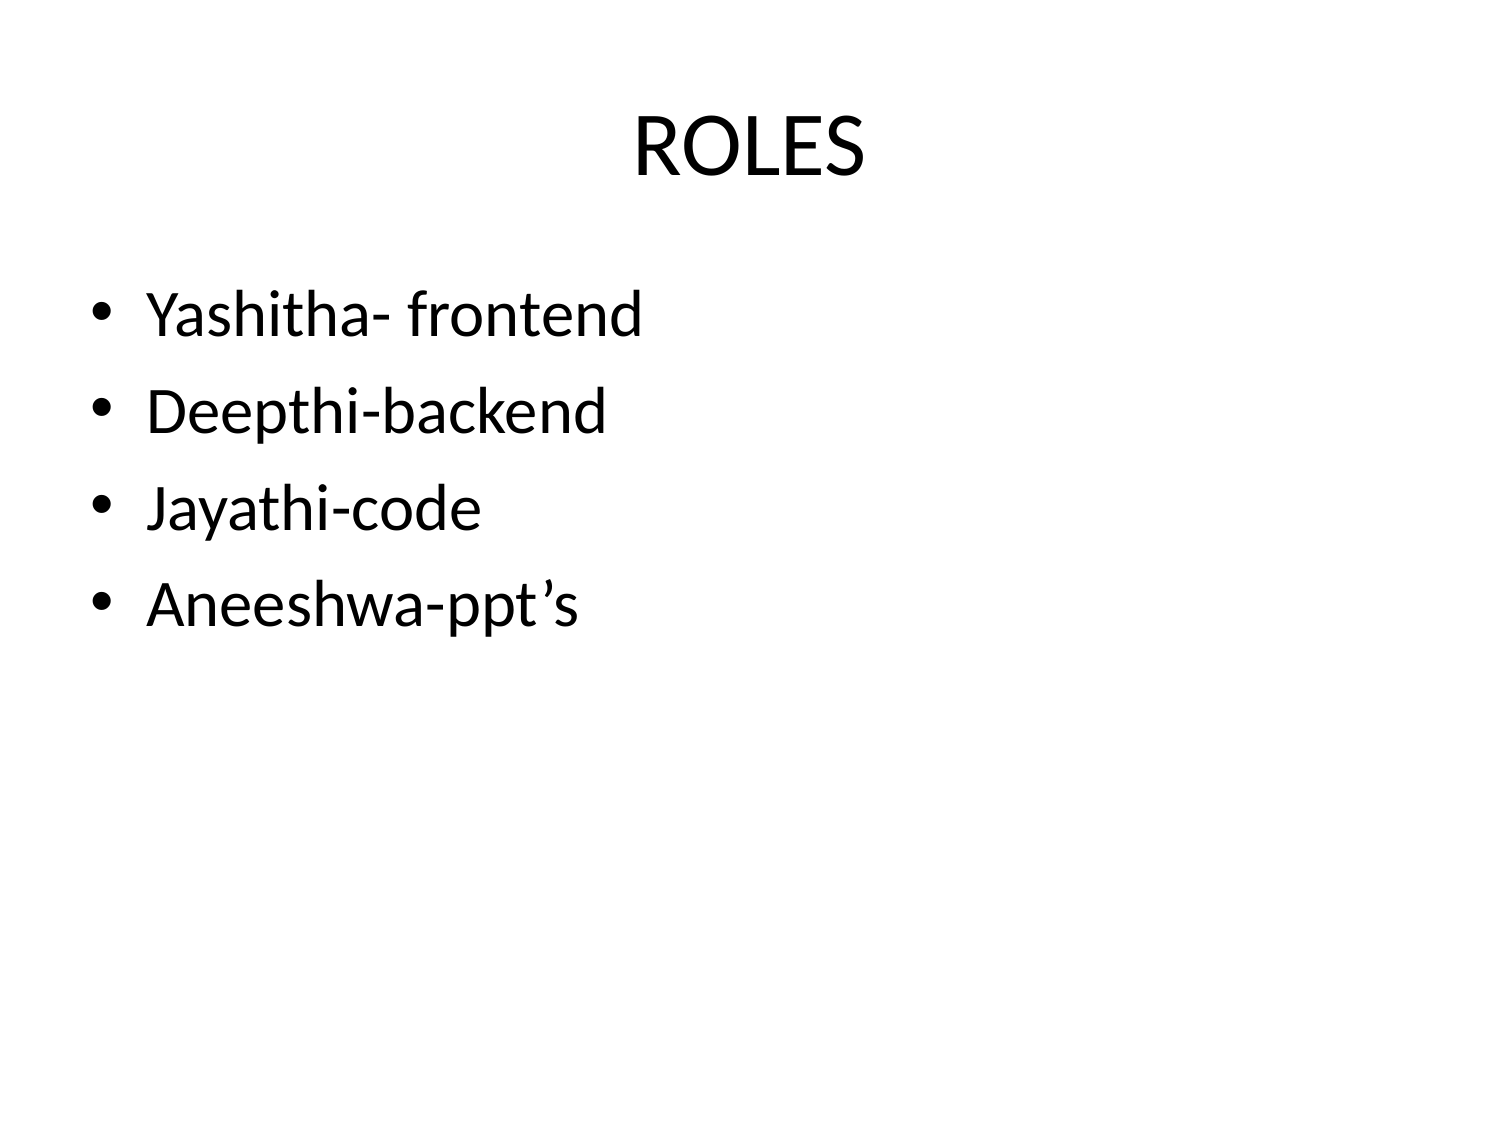

# ROLES
Yashitha- frontend
Deepthi-backend
Jayathi-code
Aneeshwa-ppt’s